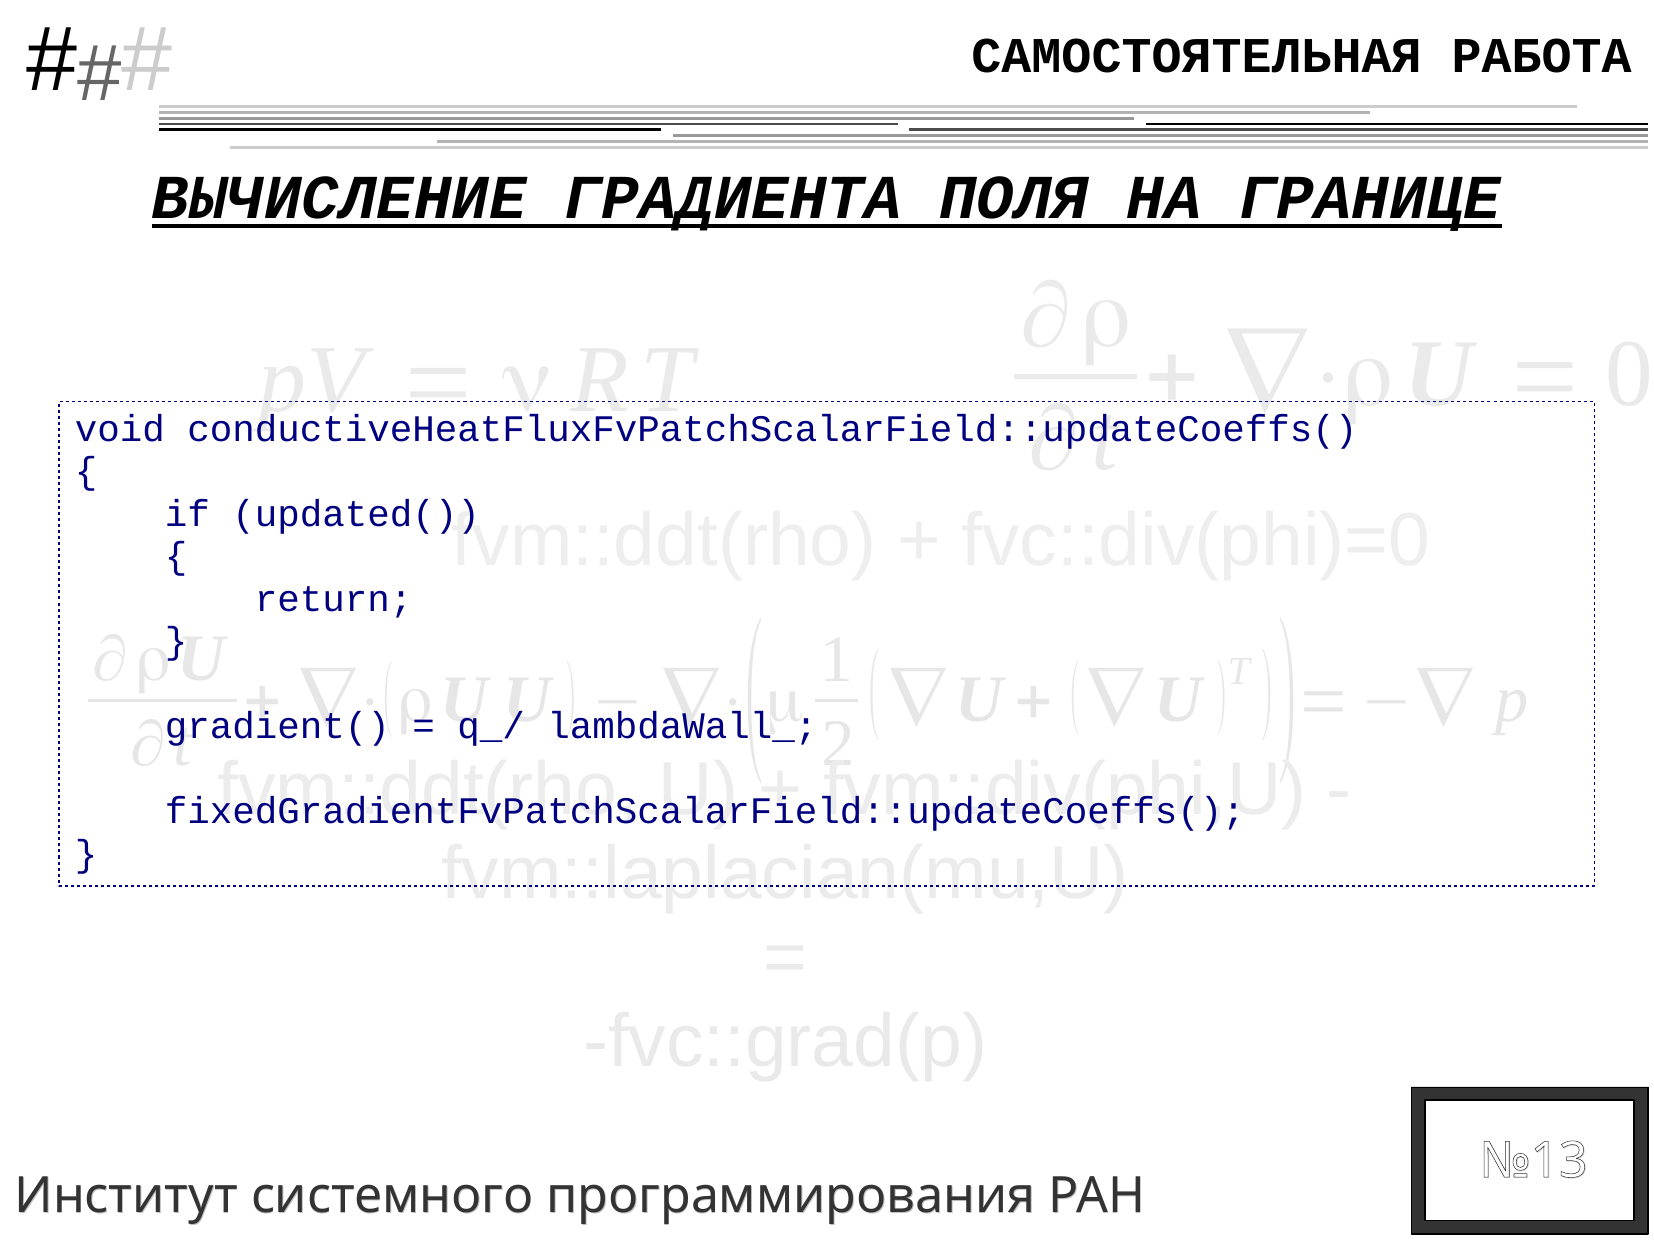

# ВЫЧИСЛЕНИЕ ГРАДИЕНТА ПОЛЯ НА ГРАНИЦЕ
void conductiveHeatFluxFvPatchScalarField::updateCoeffs()
{
 if (updated())
 {
 return;
 }
 gradient() = q_/ lambdaWall_;
 fixedGradientFvPatchScalarField::updateCoeffs();
}